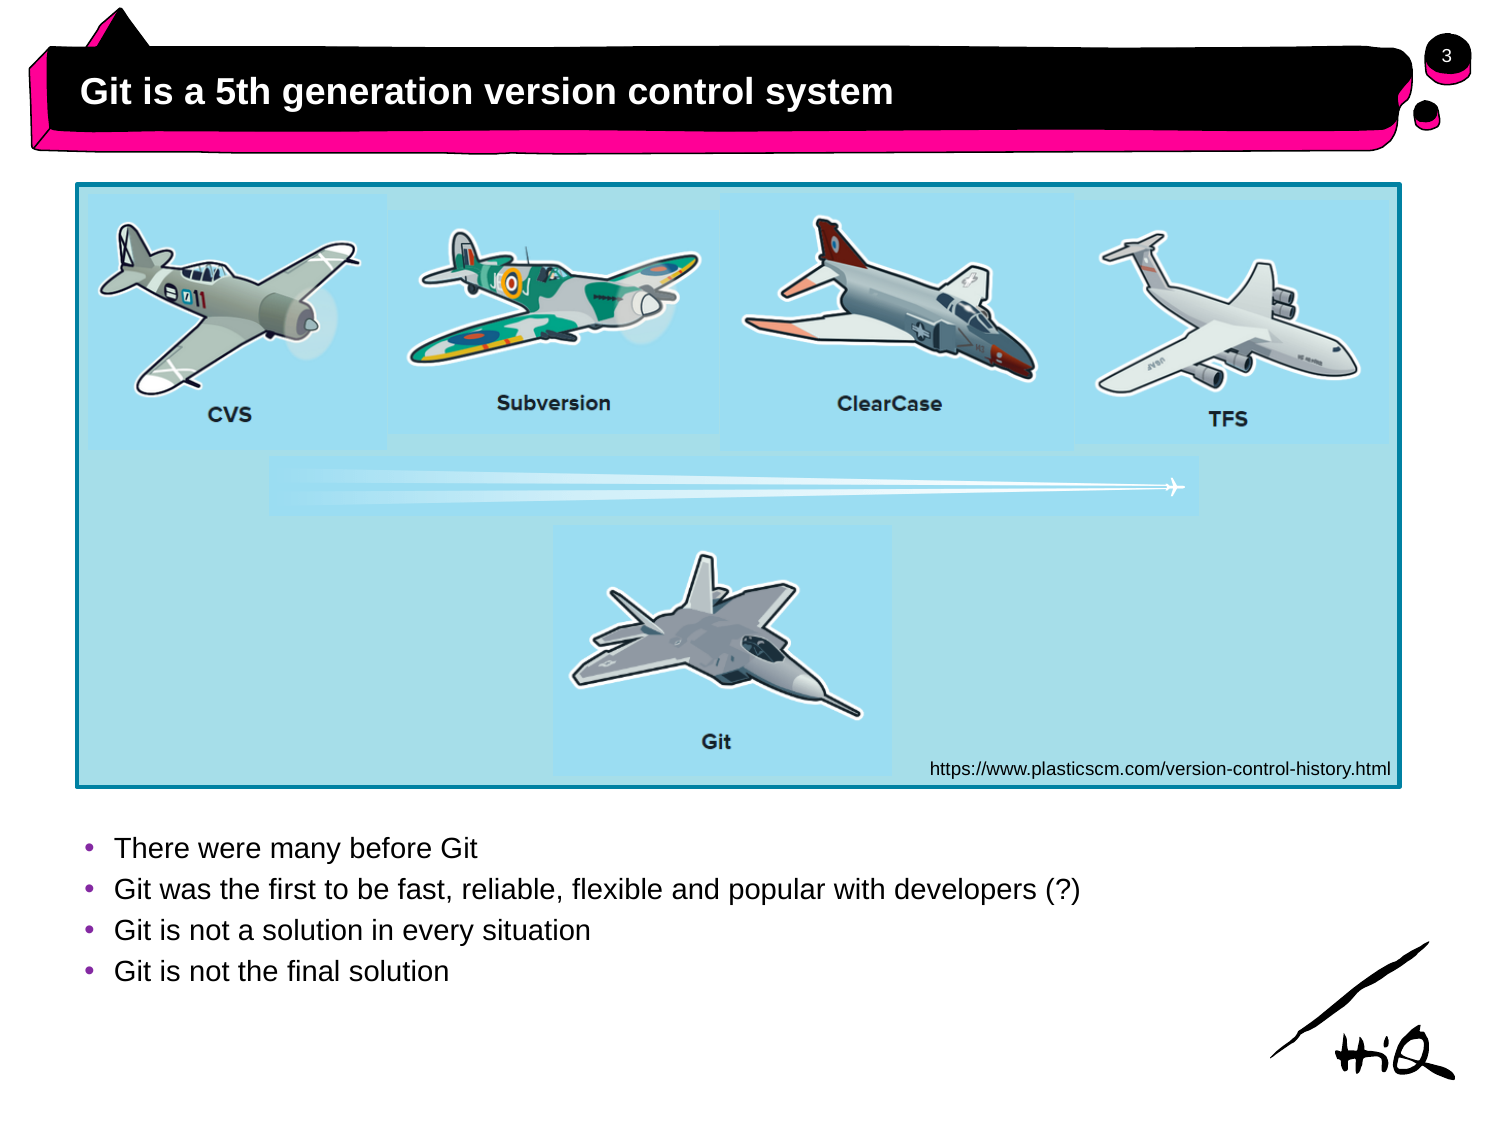

# Git is a 5th generation version control system
https://www.plasticscm.com/version-control-history.html
There were many before Git
Git was the first to be fast, reliable, flexible and popular with developers (?)
Git is not a solution in every situation
Git is not the final solution